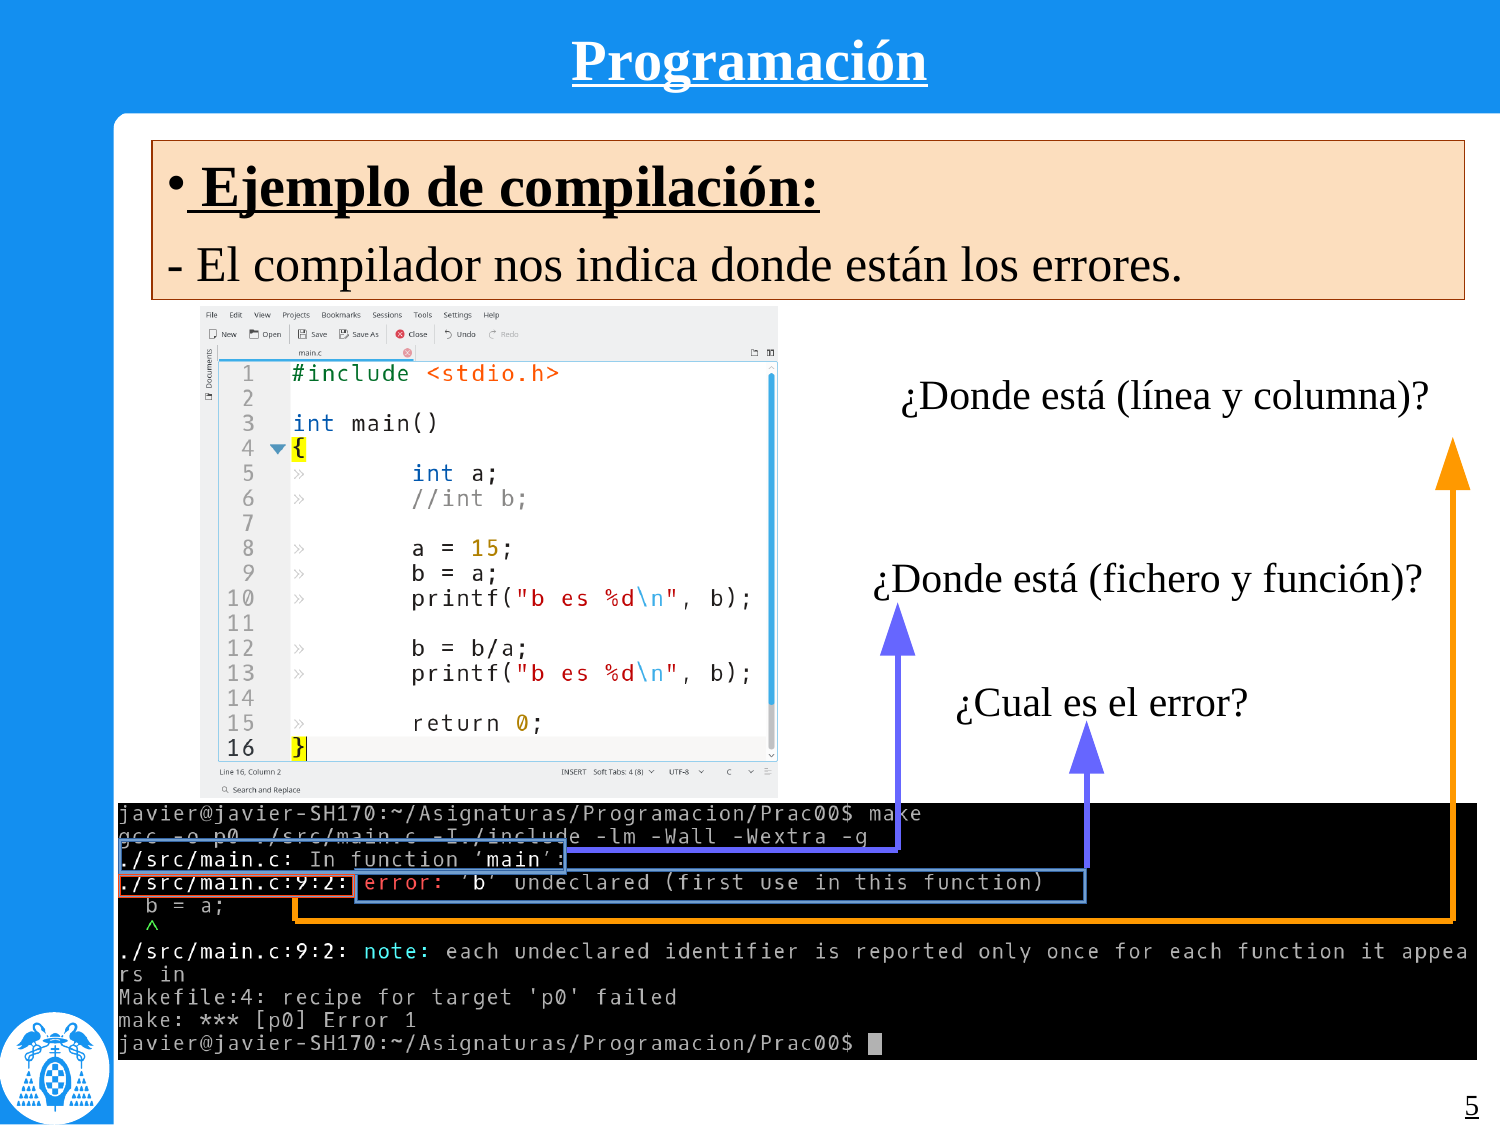

Programación
 Ejemplo de compilación:
- El compilador nos indica donde están los errores.
¿Donde está (línea y columna)?
¿Donde está (fichero y función)?
¿Cual es el error?